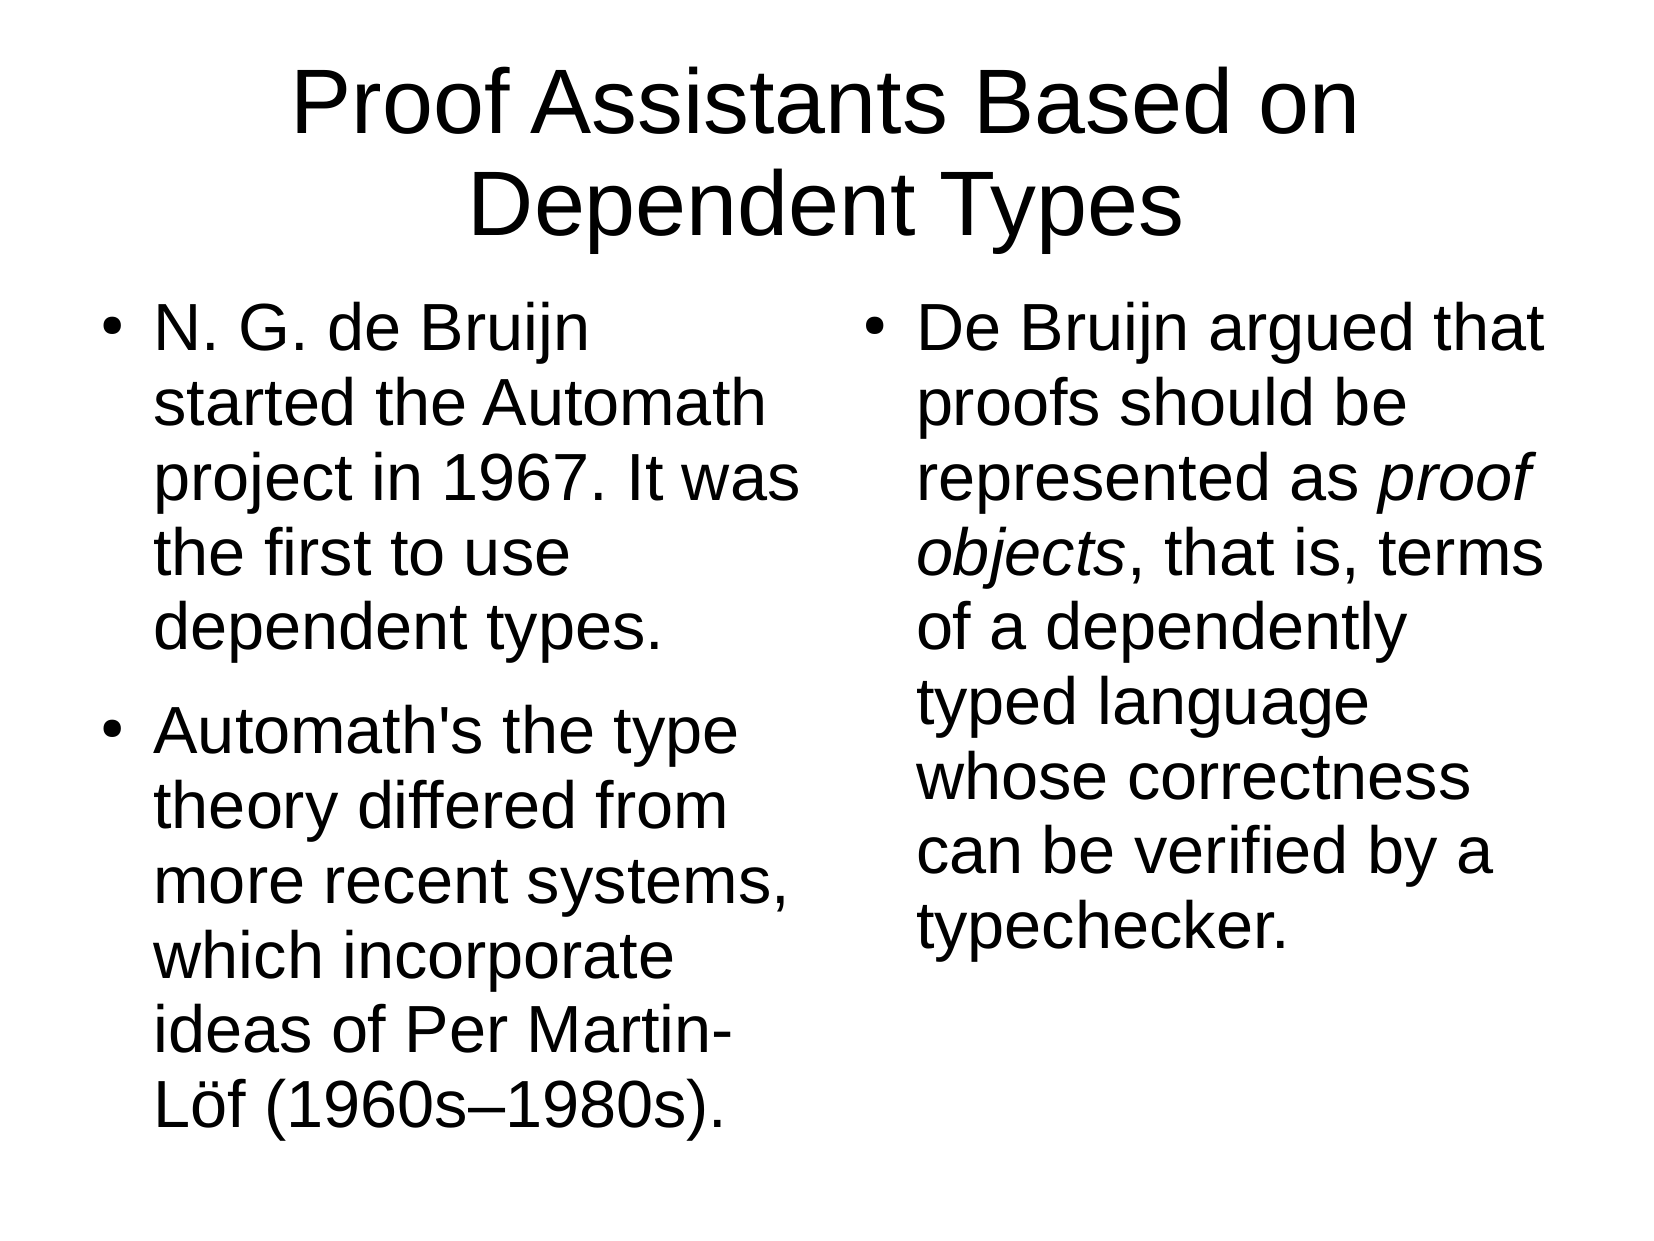

# Proof Assistants Based on Dependent Types
N. G. de Bruijn started the Automath project in 1967. It was the first to use dependent types.
Automath's the type theory differed from more recent systems, which incorporate ideas of Per Martin-Löf (1960s–1980s).
De Bruijn argued that proofs should be represented as proof objects, that is, terms of a dependently typed language whose correctness can be verified by a typechecker.